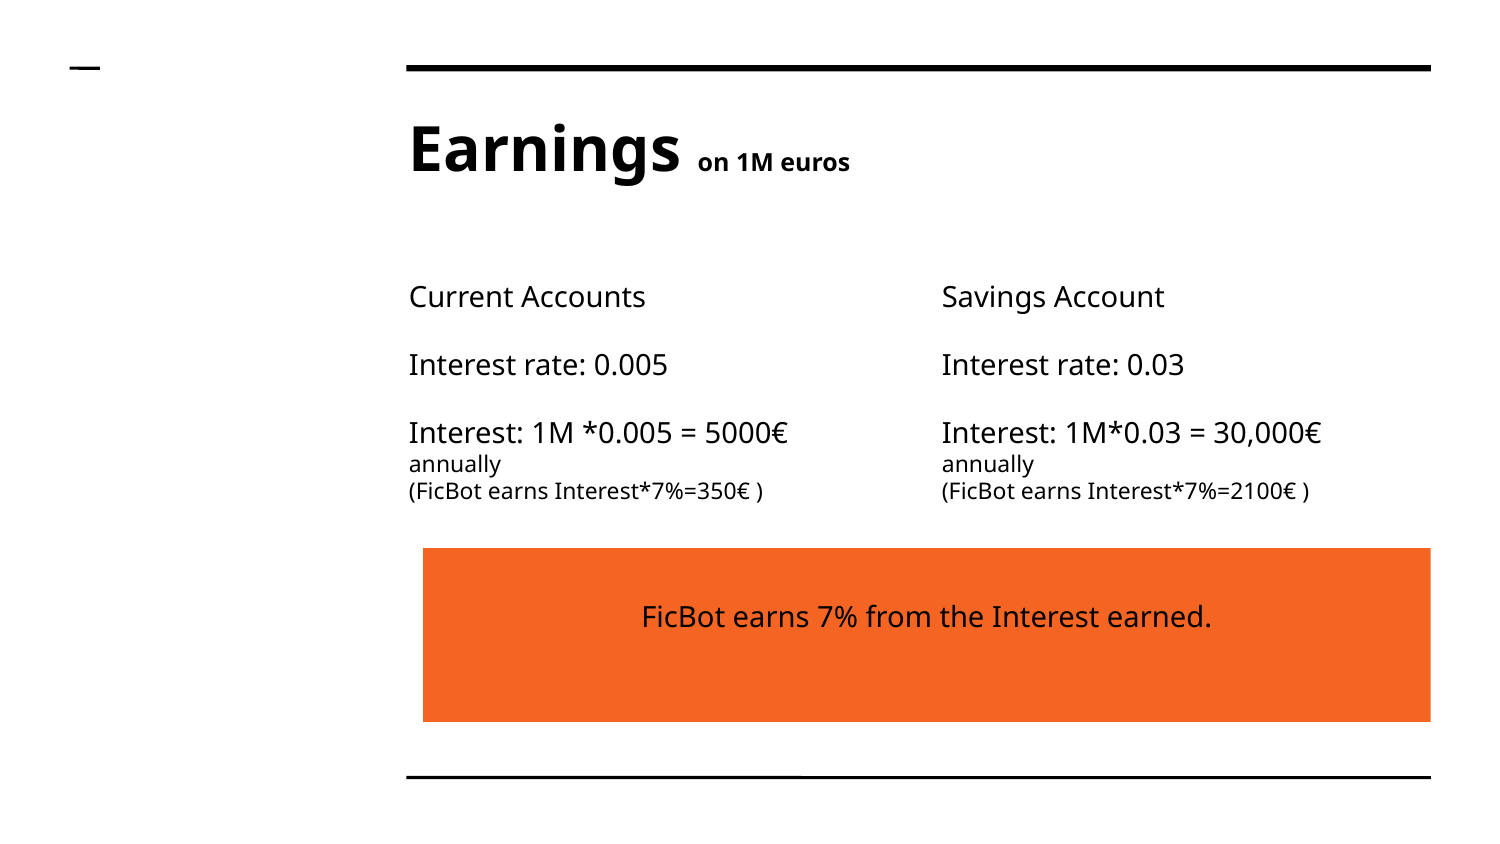

Earnings on 1M euros
# Current Accounts
Interest rate: 0.005
Interest: 1M *0.005 = 5000€ annually
(FicBot earns Interest*7%=350€ )
Savings Account
Interest rate: 0.03
Interest: 1M*0.03 = 30,000€ annually
(FicBot earns Interest*7%=2100€ )
FicBot earns 7% from the Interest earned.